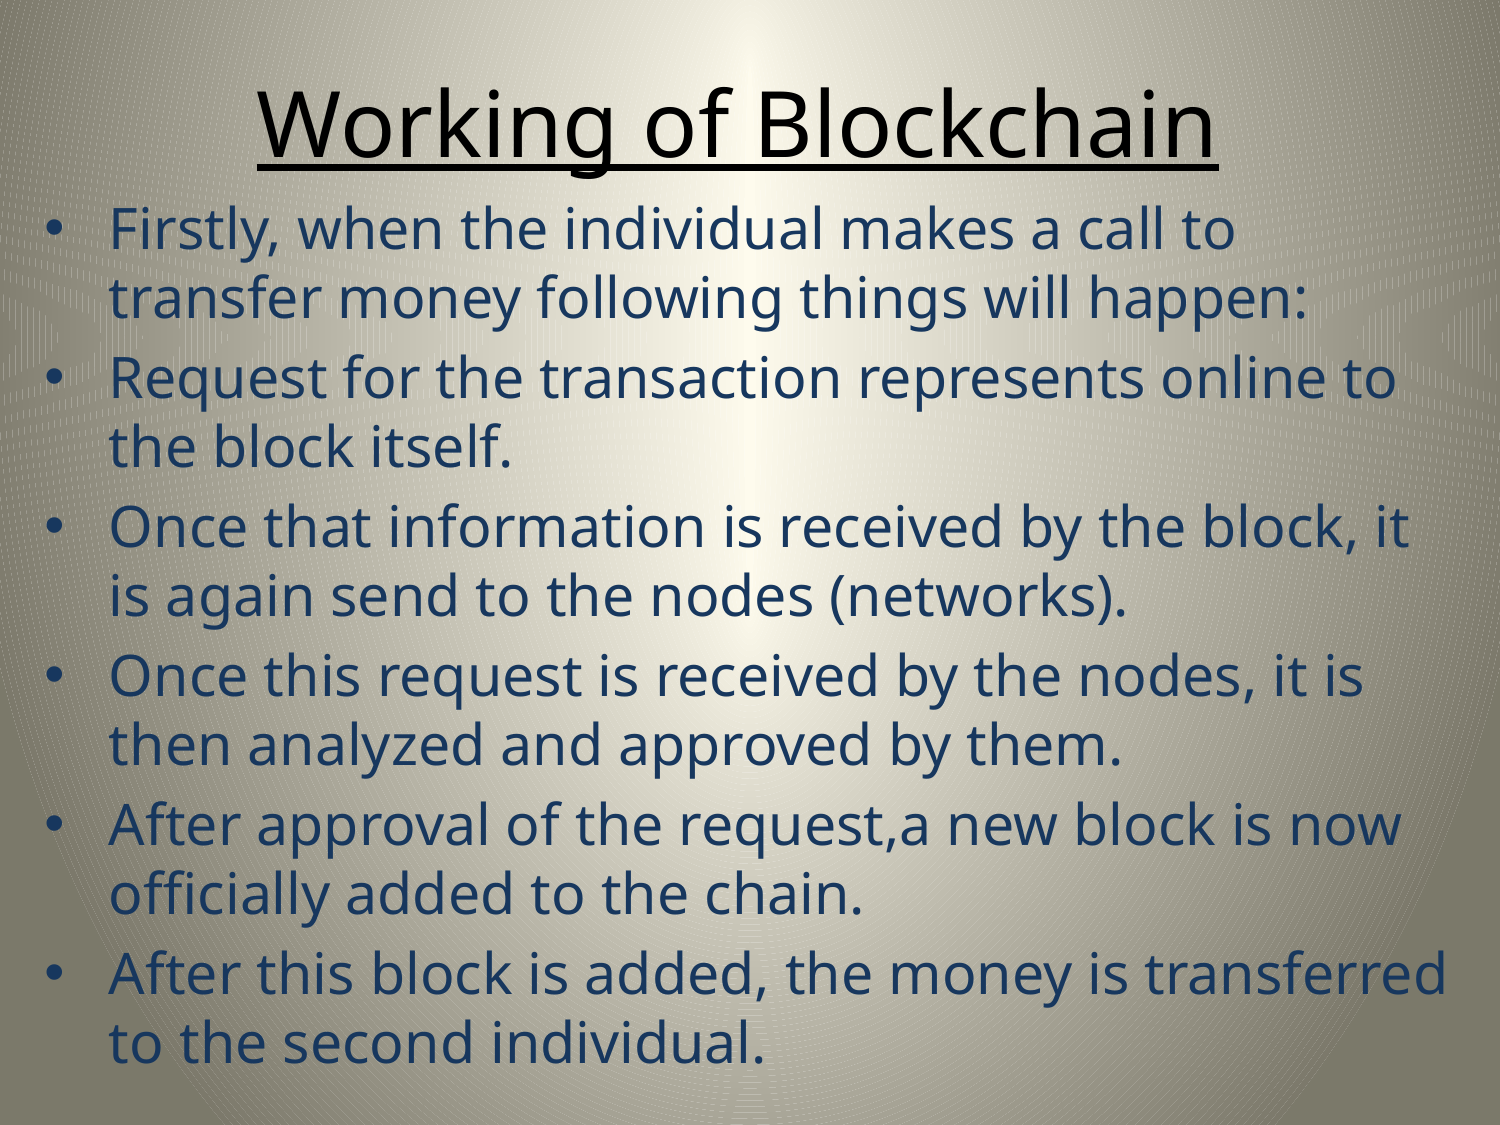

# Working of Blockchain
Firstly, when the individual makes a call to transfer money following things will happen:
Request for the transaction represents online to the block itself.
Once that information is received by the block, it is again send to the nodes (networks).
Once this request is received by the nodes, it is then analyzed and approved by them.
After approval of the request,a new block is now officially added to the chain.
After this block is added, the money is transferred to the second individual.